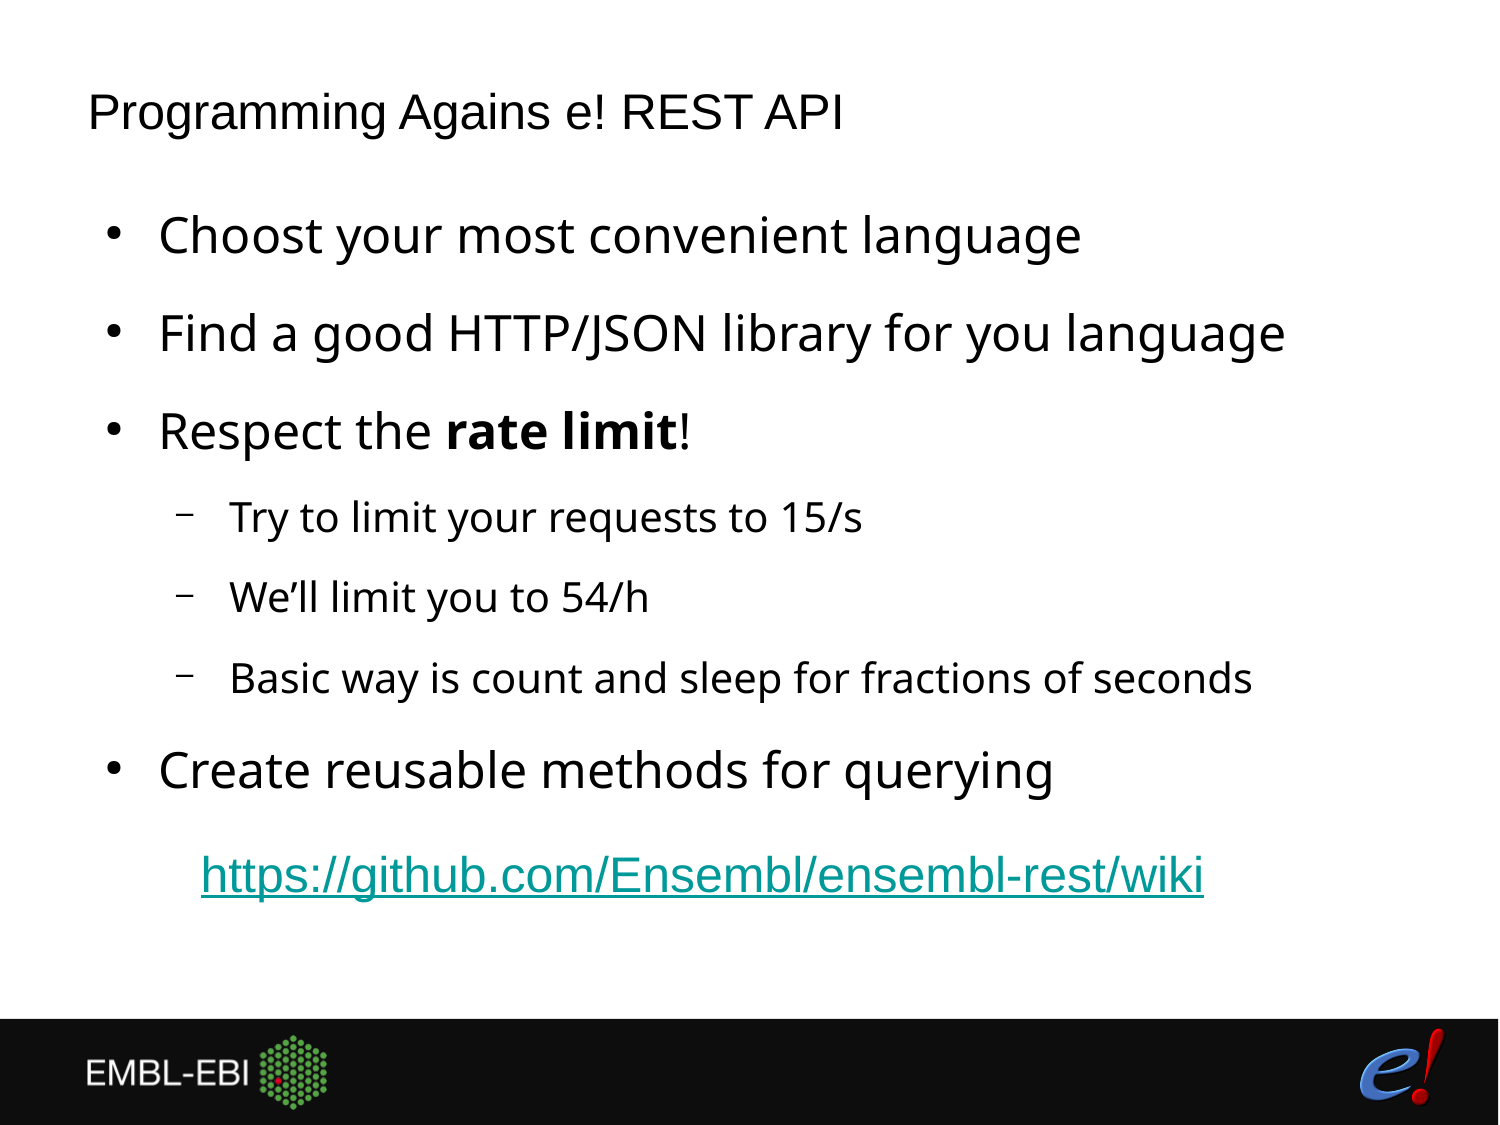

# Programming Agains e! REST API
Choost your most convenient language
Find a good HTTP/JSON library for you language
Respect the rate limit!
Try to limit your requests to 15/s
We’ll limit you to 54/h
Basic way is count and sleep for fractions of seconds
Create reusable methods for querying
https://github.com/Ensembl/ensembl-rest/wiki